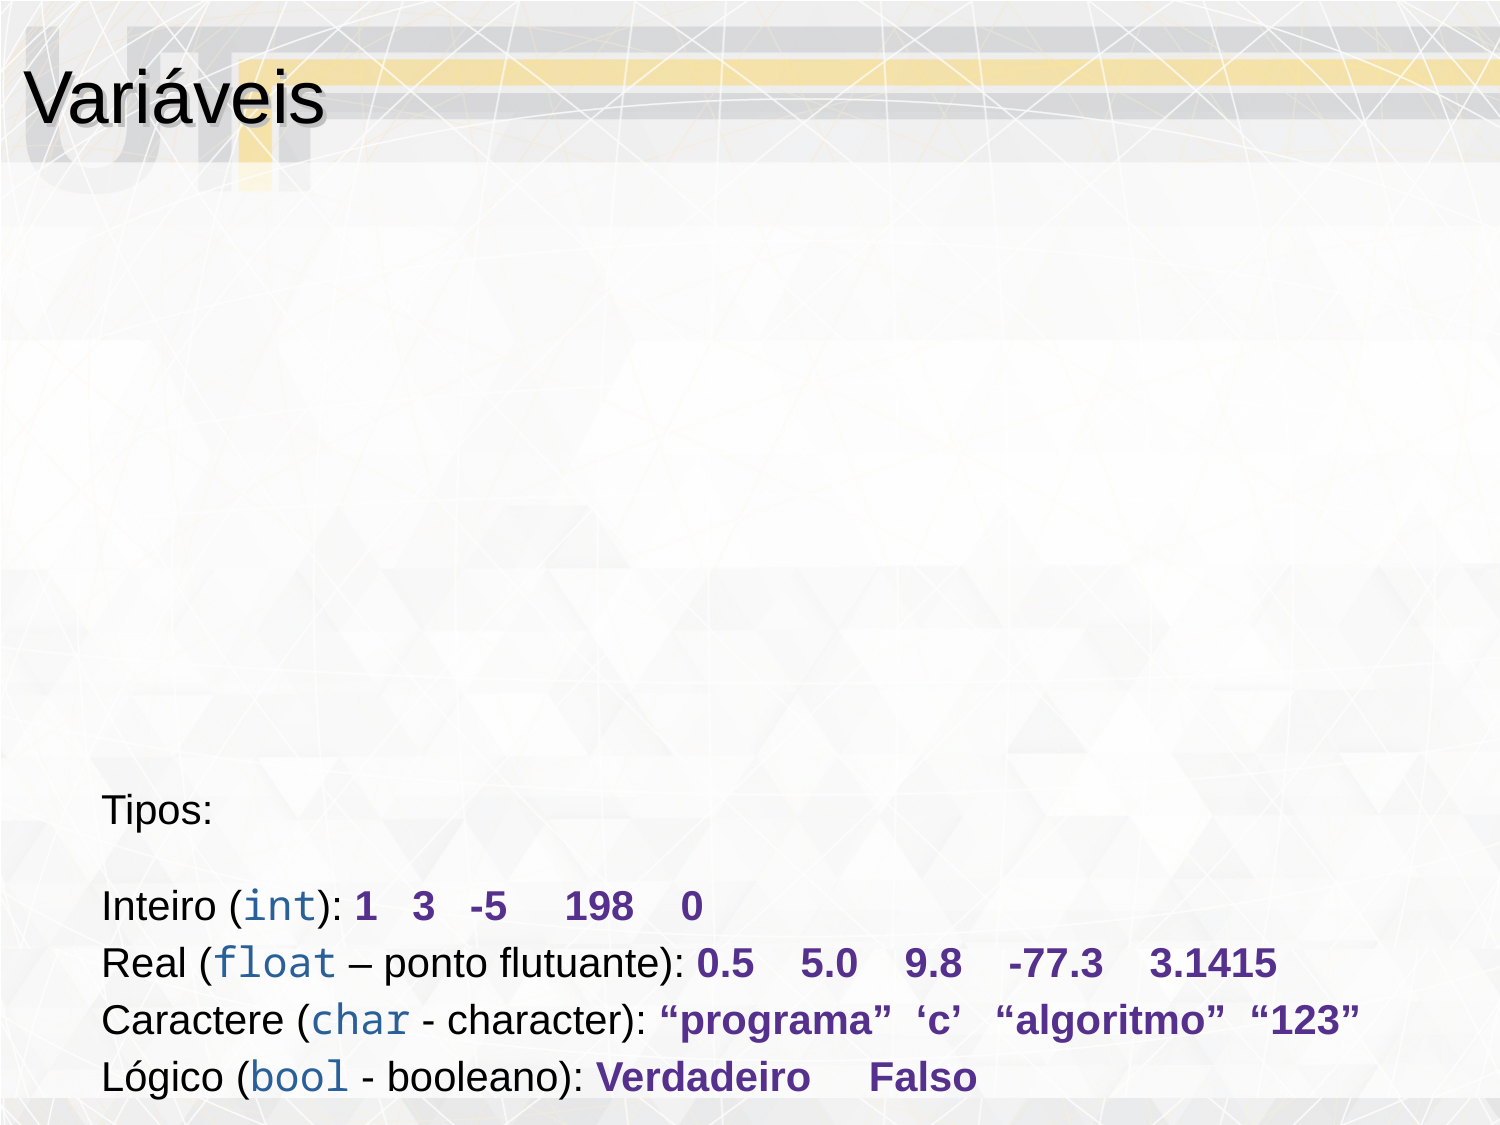

# Variáveis
Tipos:
Inteiro (int): 1 3 -5 198 0
Real (float – ponto flutuante): 0.5 5.0 9.8 -77.3 3.1415
Caractere (char - character): “programa” ‘c’ “algoritmo” “123”
Lógico (bool - booleano): Verdadeiro Falso